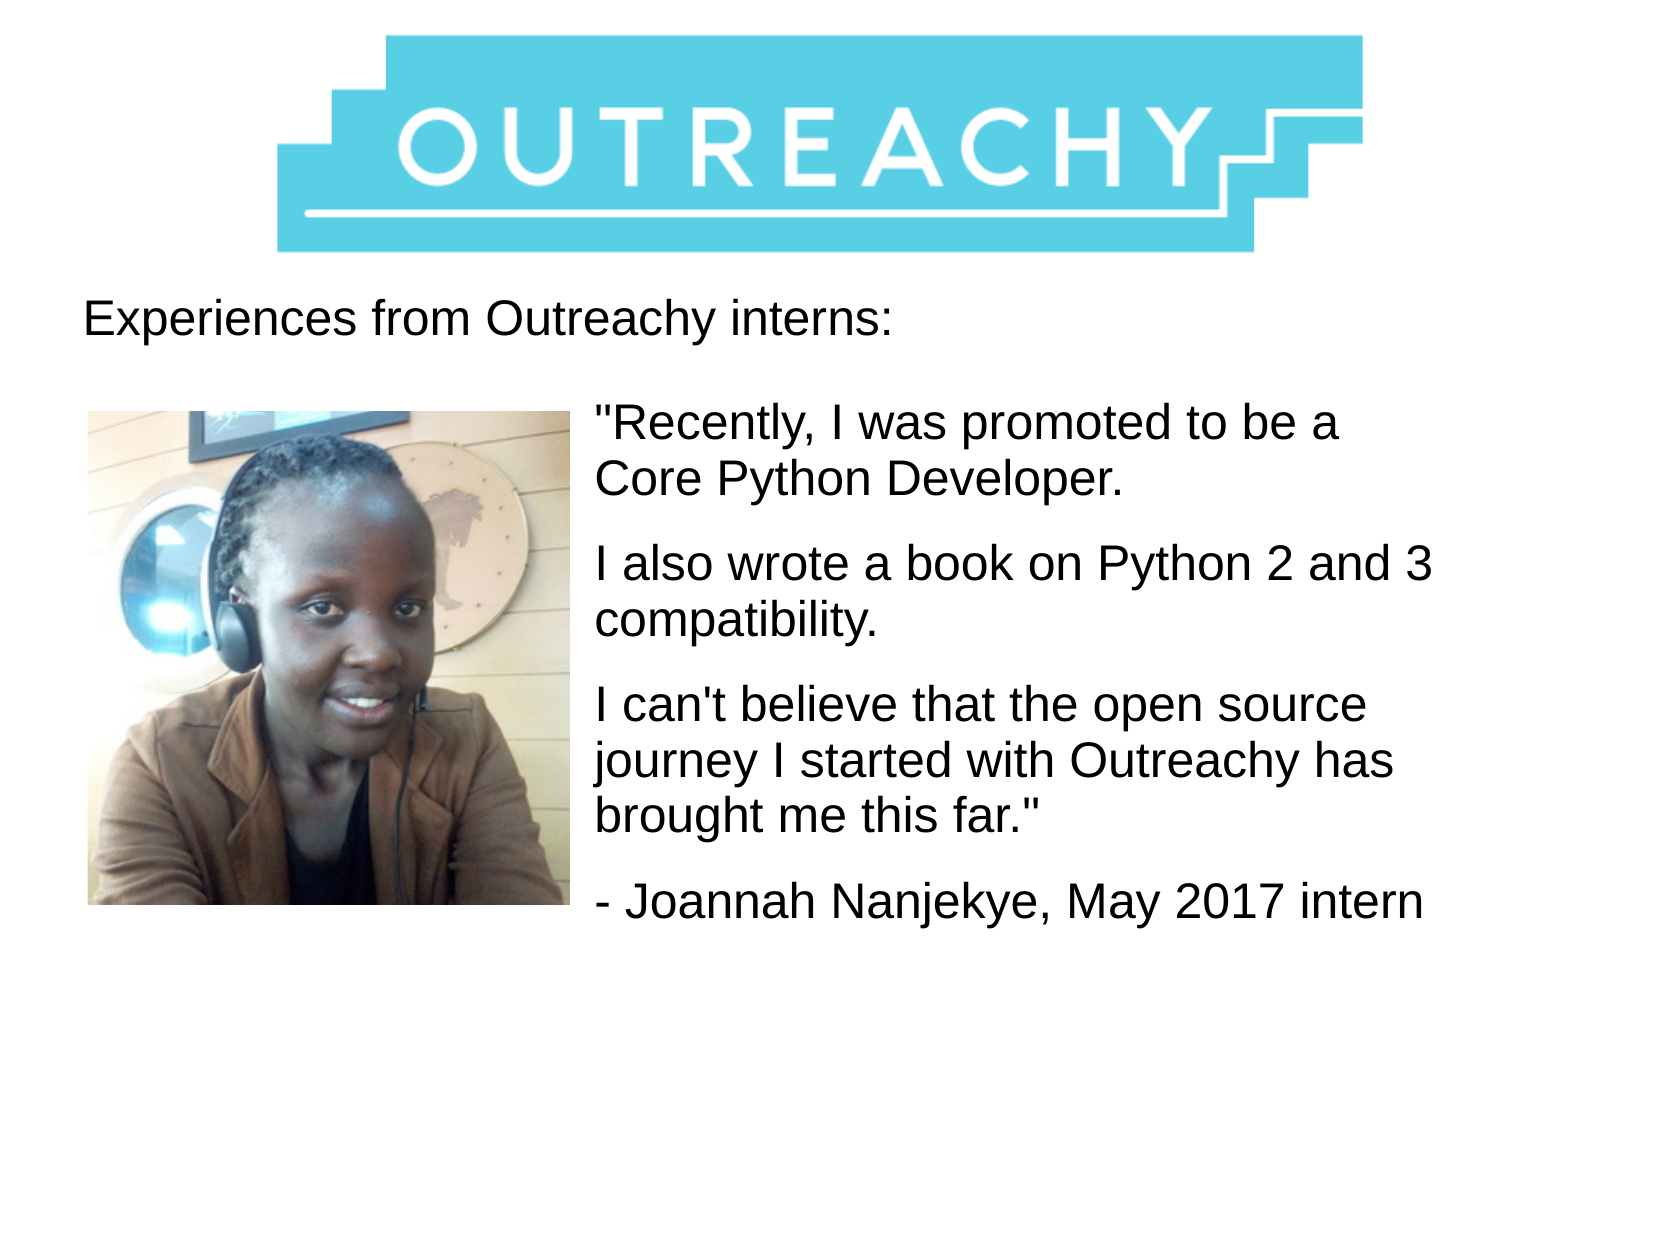

# Experiences from Outreachy interns:
"Recently, I was promoted to be a
Core Python Developer.
I also wrote a book on Python 2 and 3 compatibility.
I can't believe that the open source journey I started with Outreachy has brought me this far."
- Joannah Nanjekye, May 2017 intern